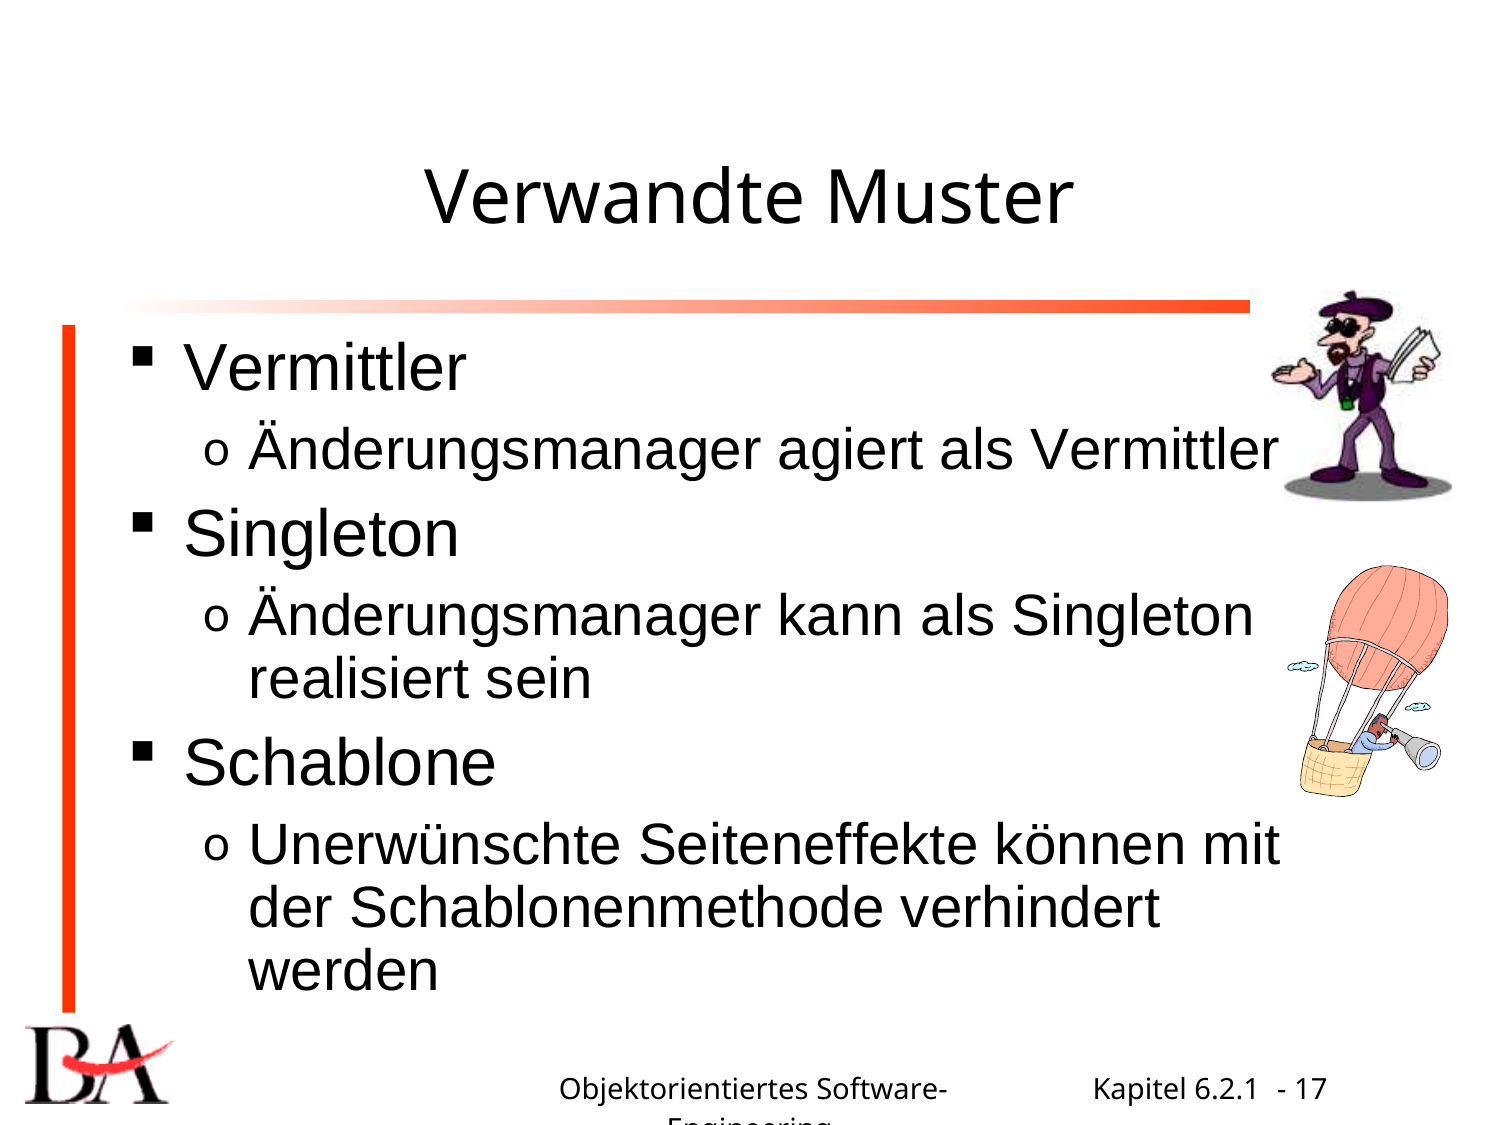

# Verwandte Muster
Vermittler
Änderungsmanager agiert als Vermittler
Singleton
Änderungsmanager kann als Singleton realisiert sein
Schablone
Unerwünschte Seiteneffekte können mit der Schablonenmethode verhindert werden
17